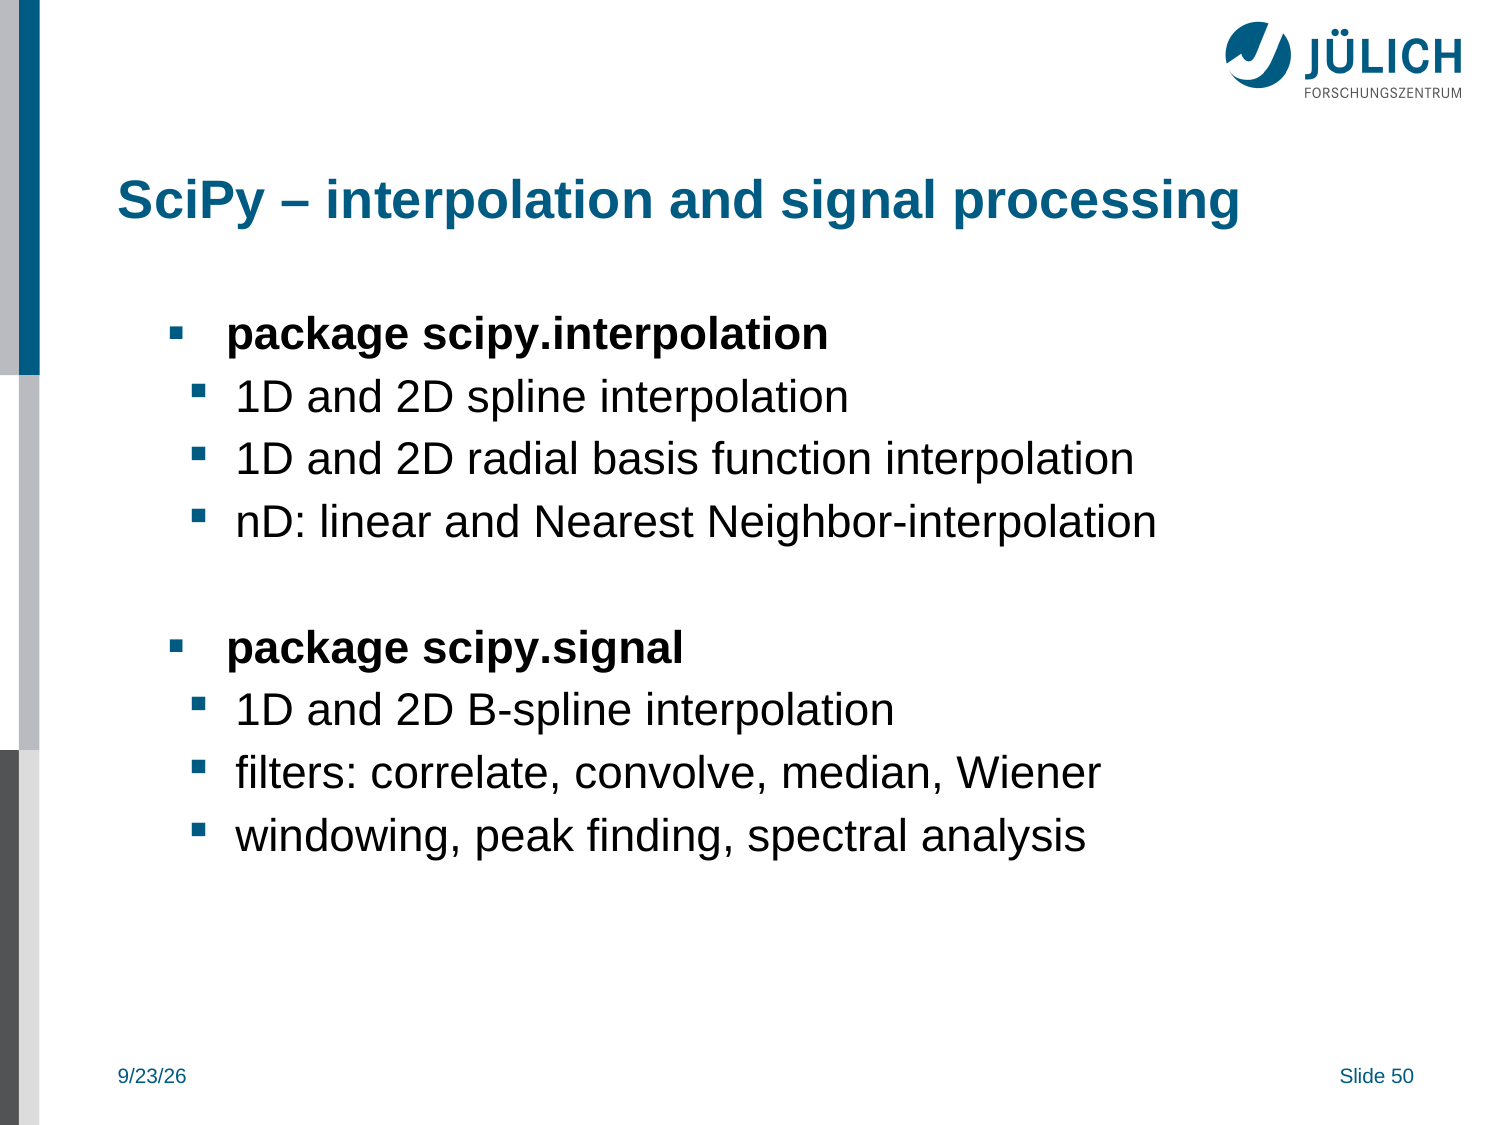

# SciPy – interpolation and signal processing
package scipy.interpolation
1D and 2D spline interpolation
1D and 2D radial basis function interpolation
nD: linear and Nearest Neighbor-interpolation
package scipy.signal
1D and 2D B-spline interpolation
filters: correlate, convolve, median, Wiener
windowing, peak finding, spectral analysis